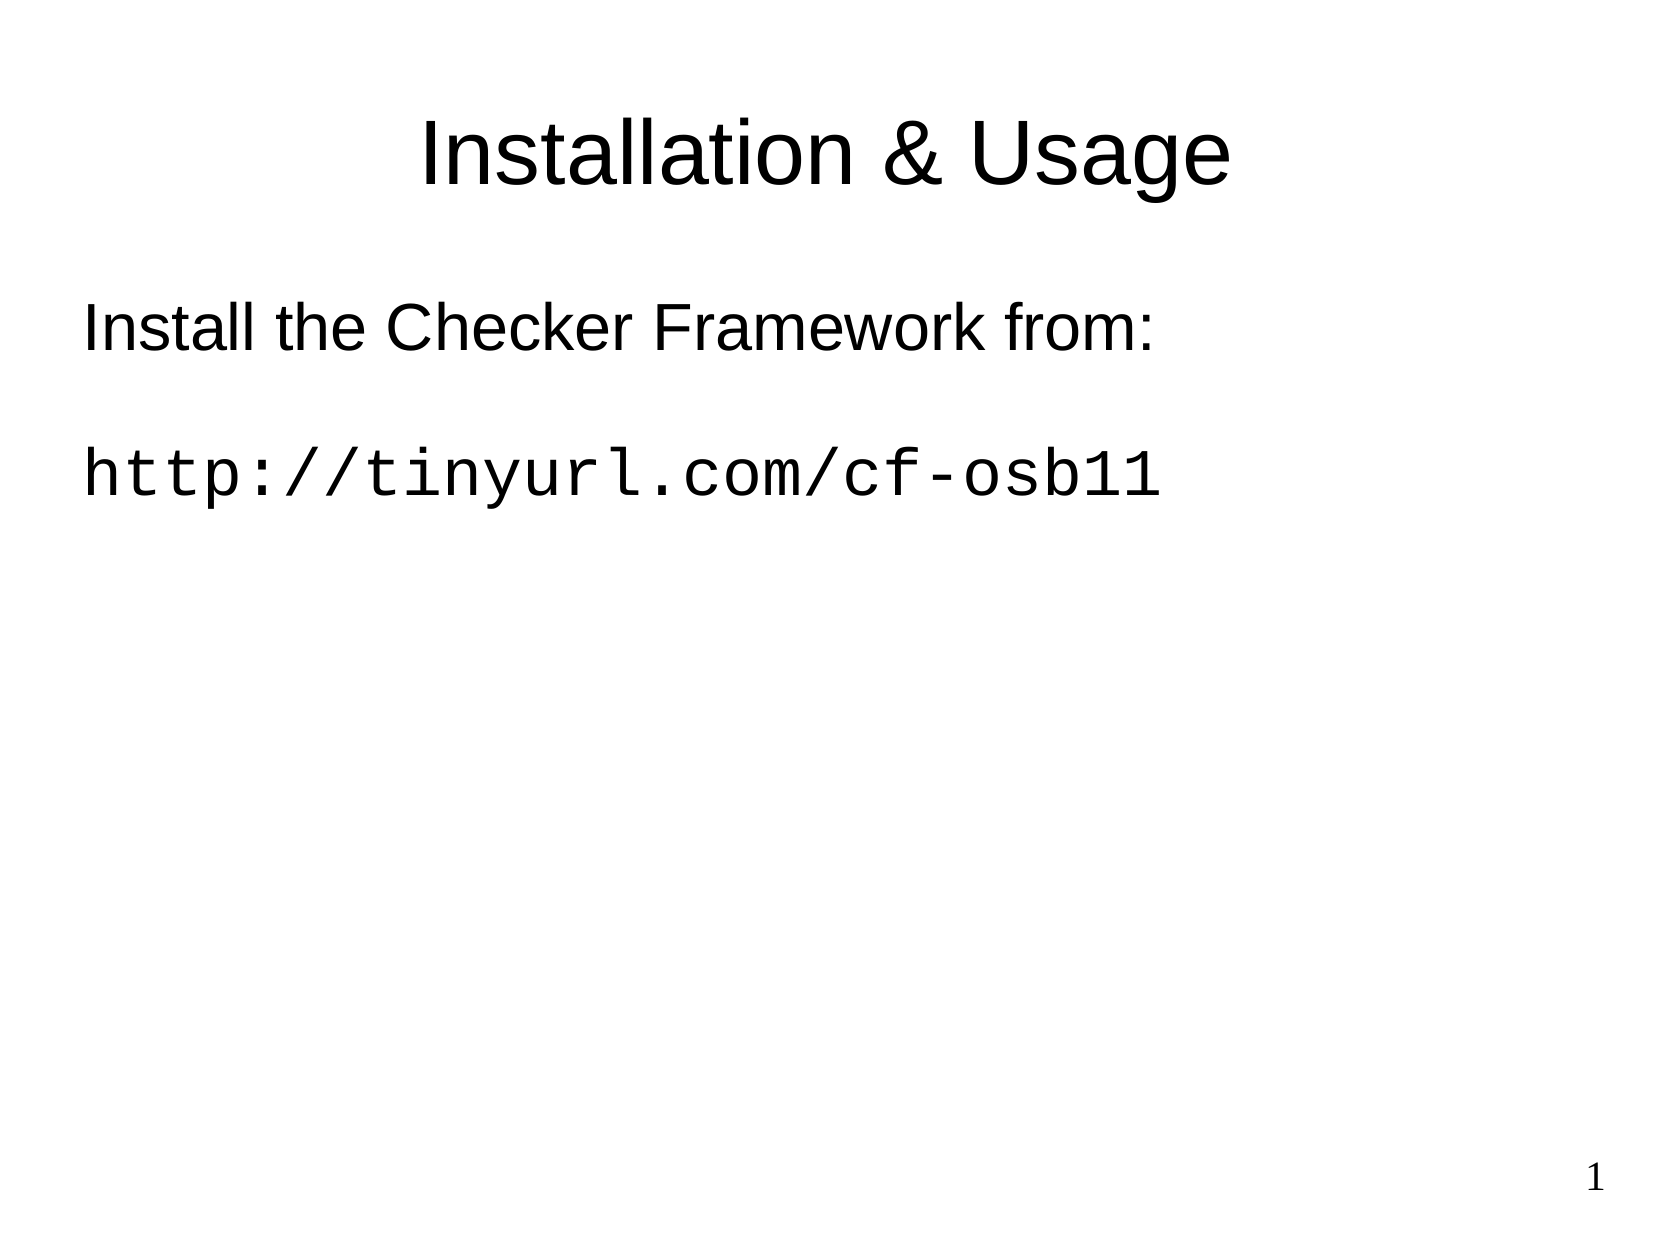

# Installation & Usage
Install the Checker Framework from:
http://tinyurl.com/cf-osb11
1